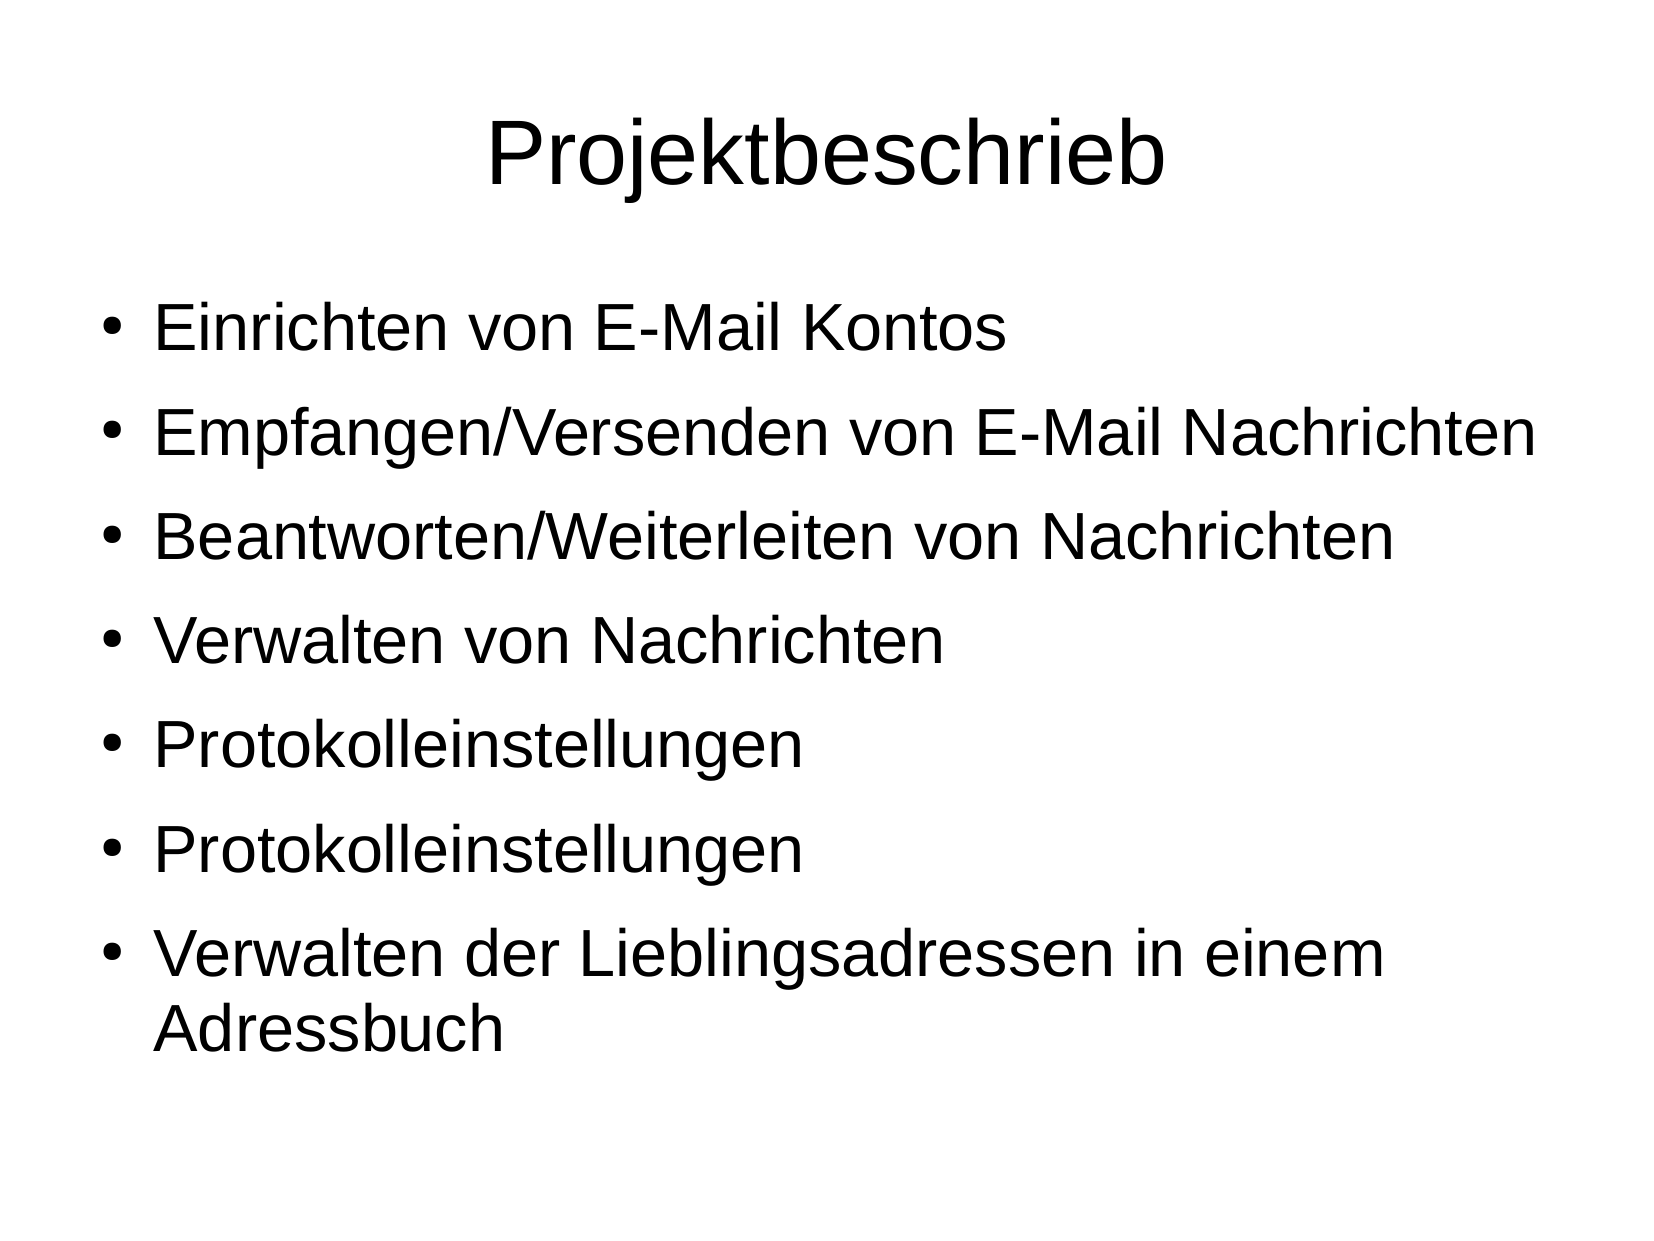

# Projektbeschrieb
Einrichten von E-Mail Kontos
Empfangen/Versenden von E-Mail Nachrichten
Beantworten/Weiterleiten von Nachrichten
Verwalten von Nachrichten
Protokolleinstellungen
Protokolleinstellungen
Verwalten der Lieblingsadressen in einem Adressbuch